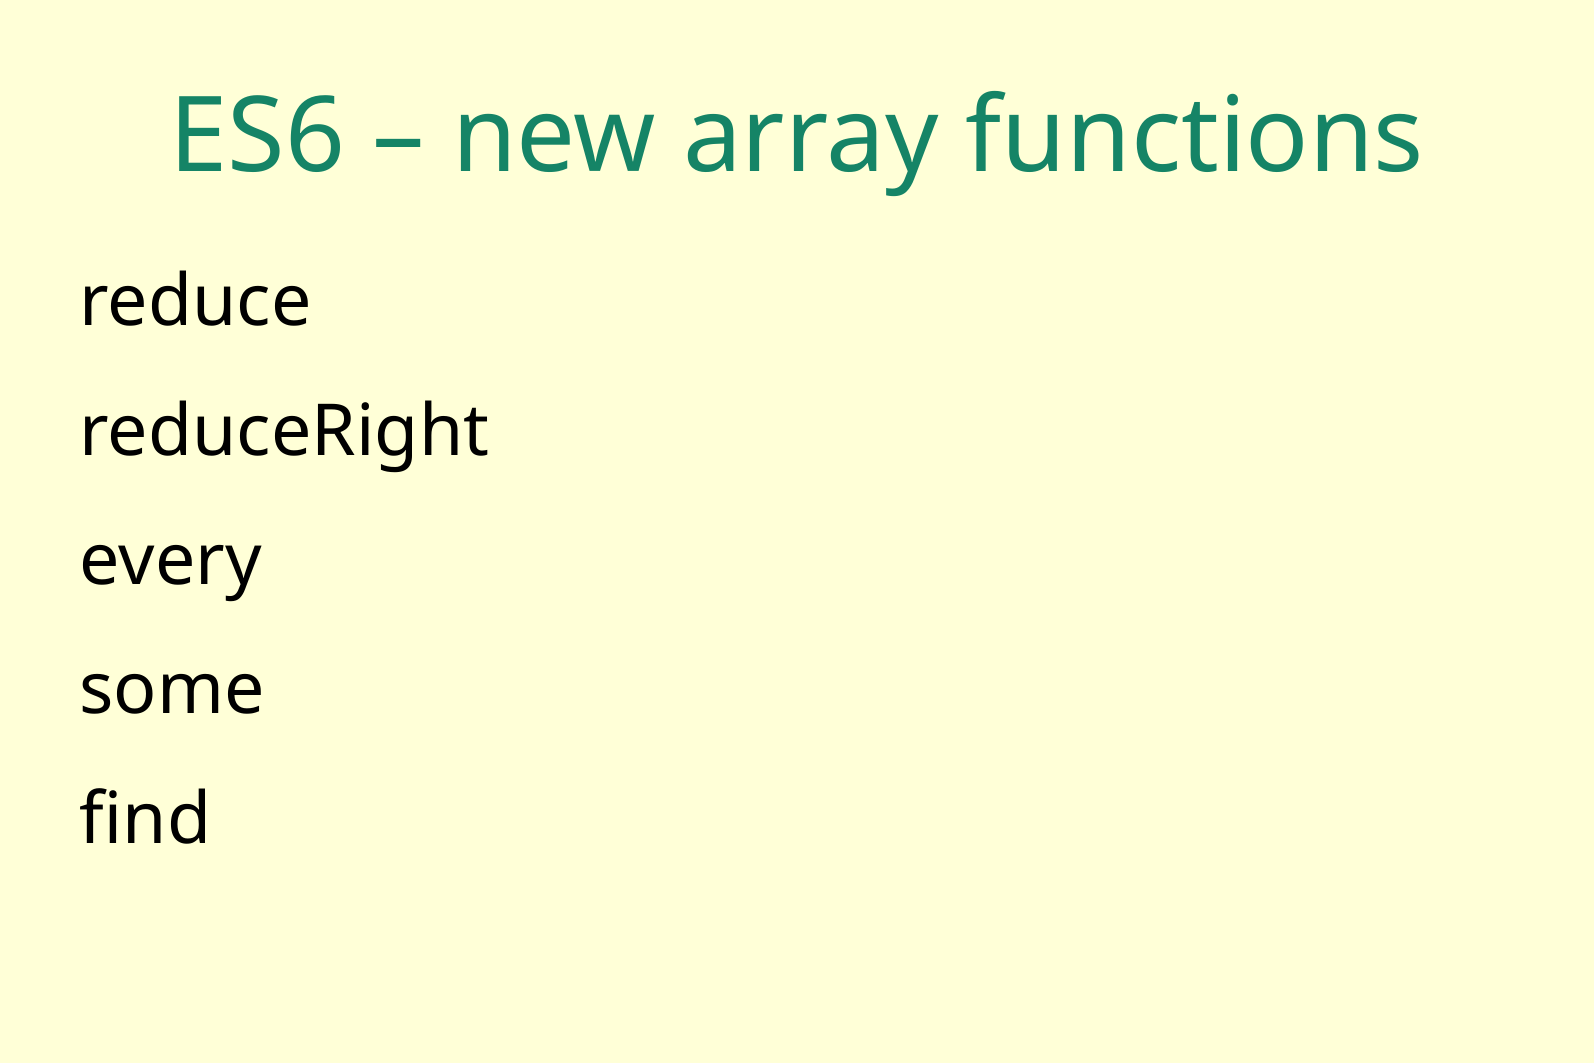

# ES6 – new array functions
reduce
reduceRight
every
some
find